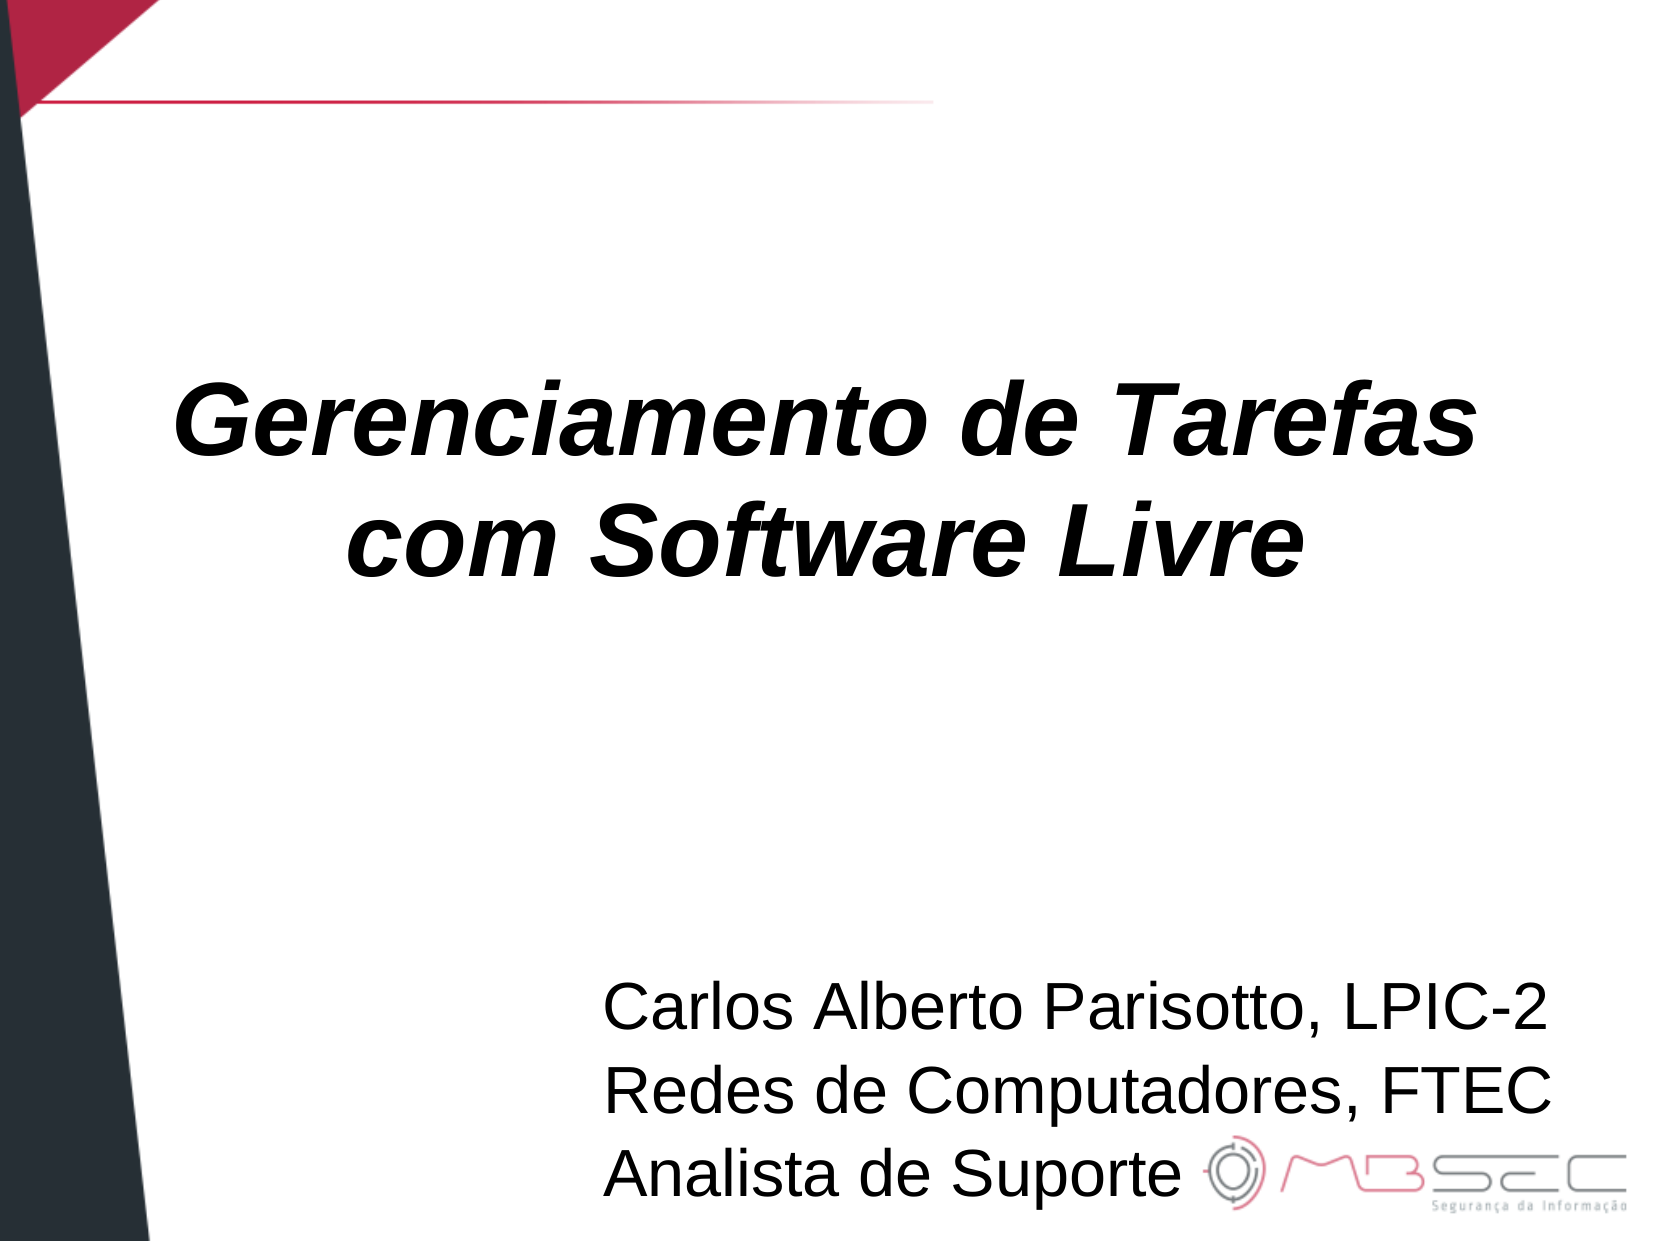

Gerenciamento de Tarefas
com Software Livre
# Carlos Alberto Parisotto, LPIC-2 Redes de Computadores, FTEC Analista de Suporte